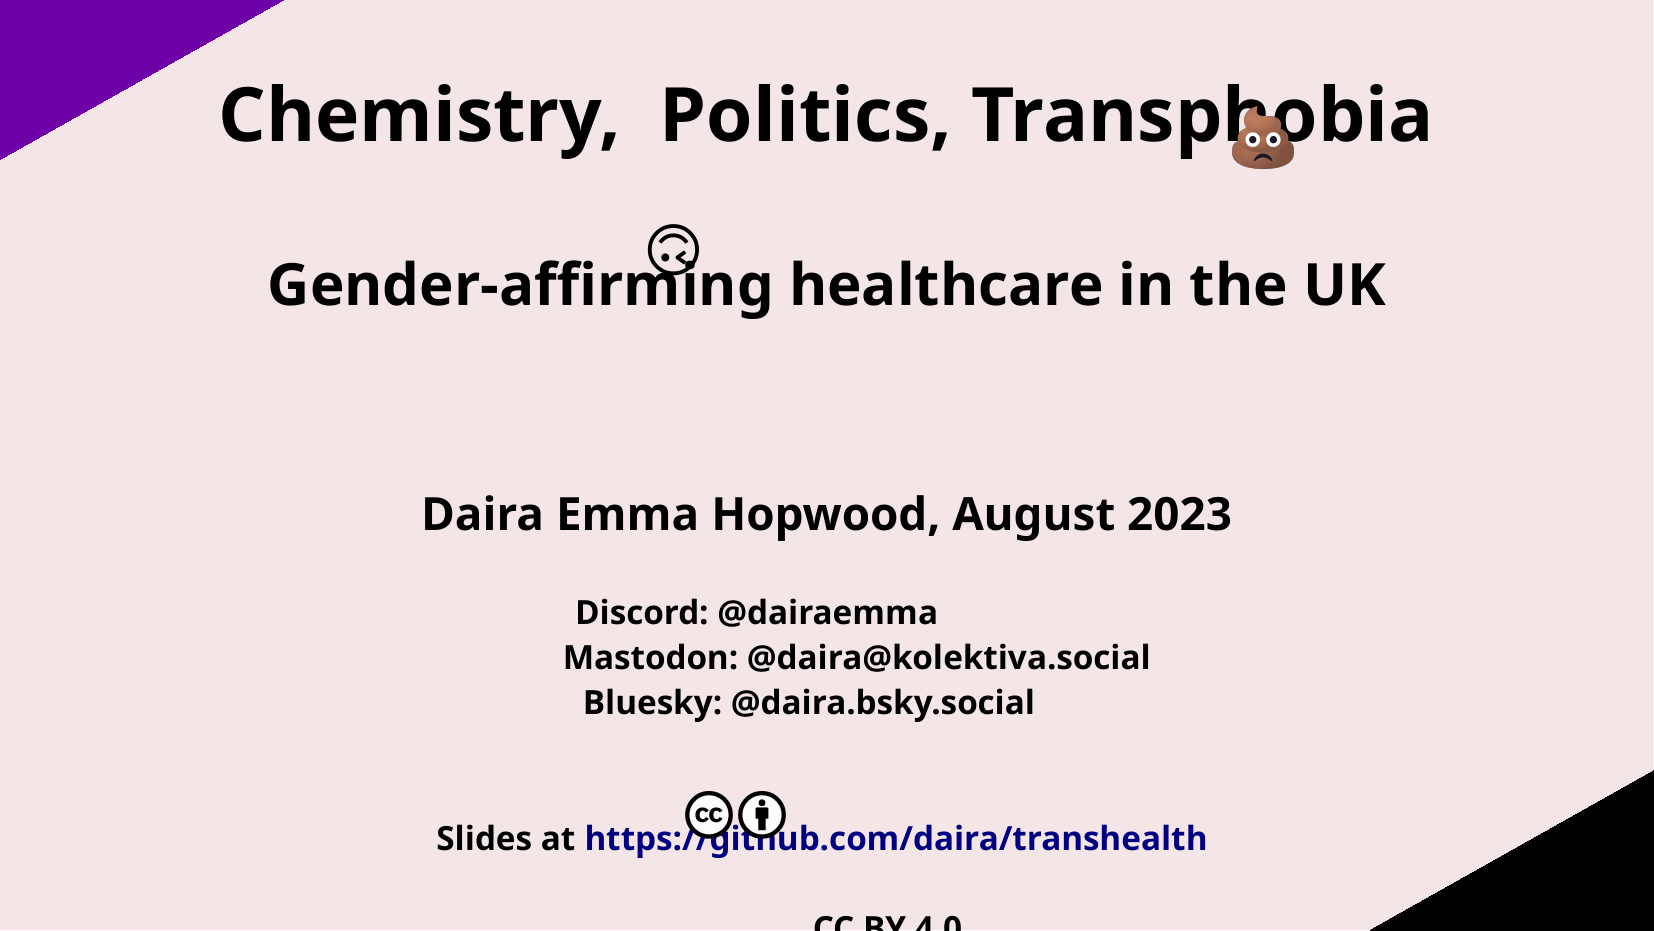

🧑‍🔬 🙃
# Chemistry, Politics, Transphobia Gender-affirming healthcare in the UK Daira Emma Hopwood, August 2023 Discord: @dairaemma Mastodon: @daira@kolektiva.social Bluesky: @daira.bsky.social Slides at https://github.com/daira/transhealth CC BY 4.0